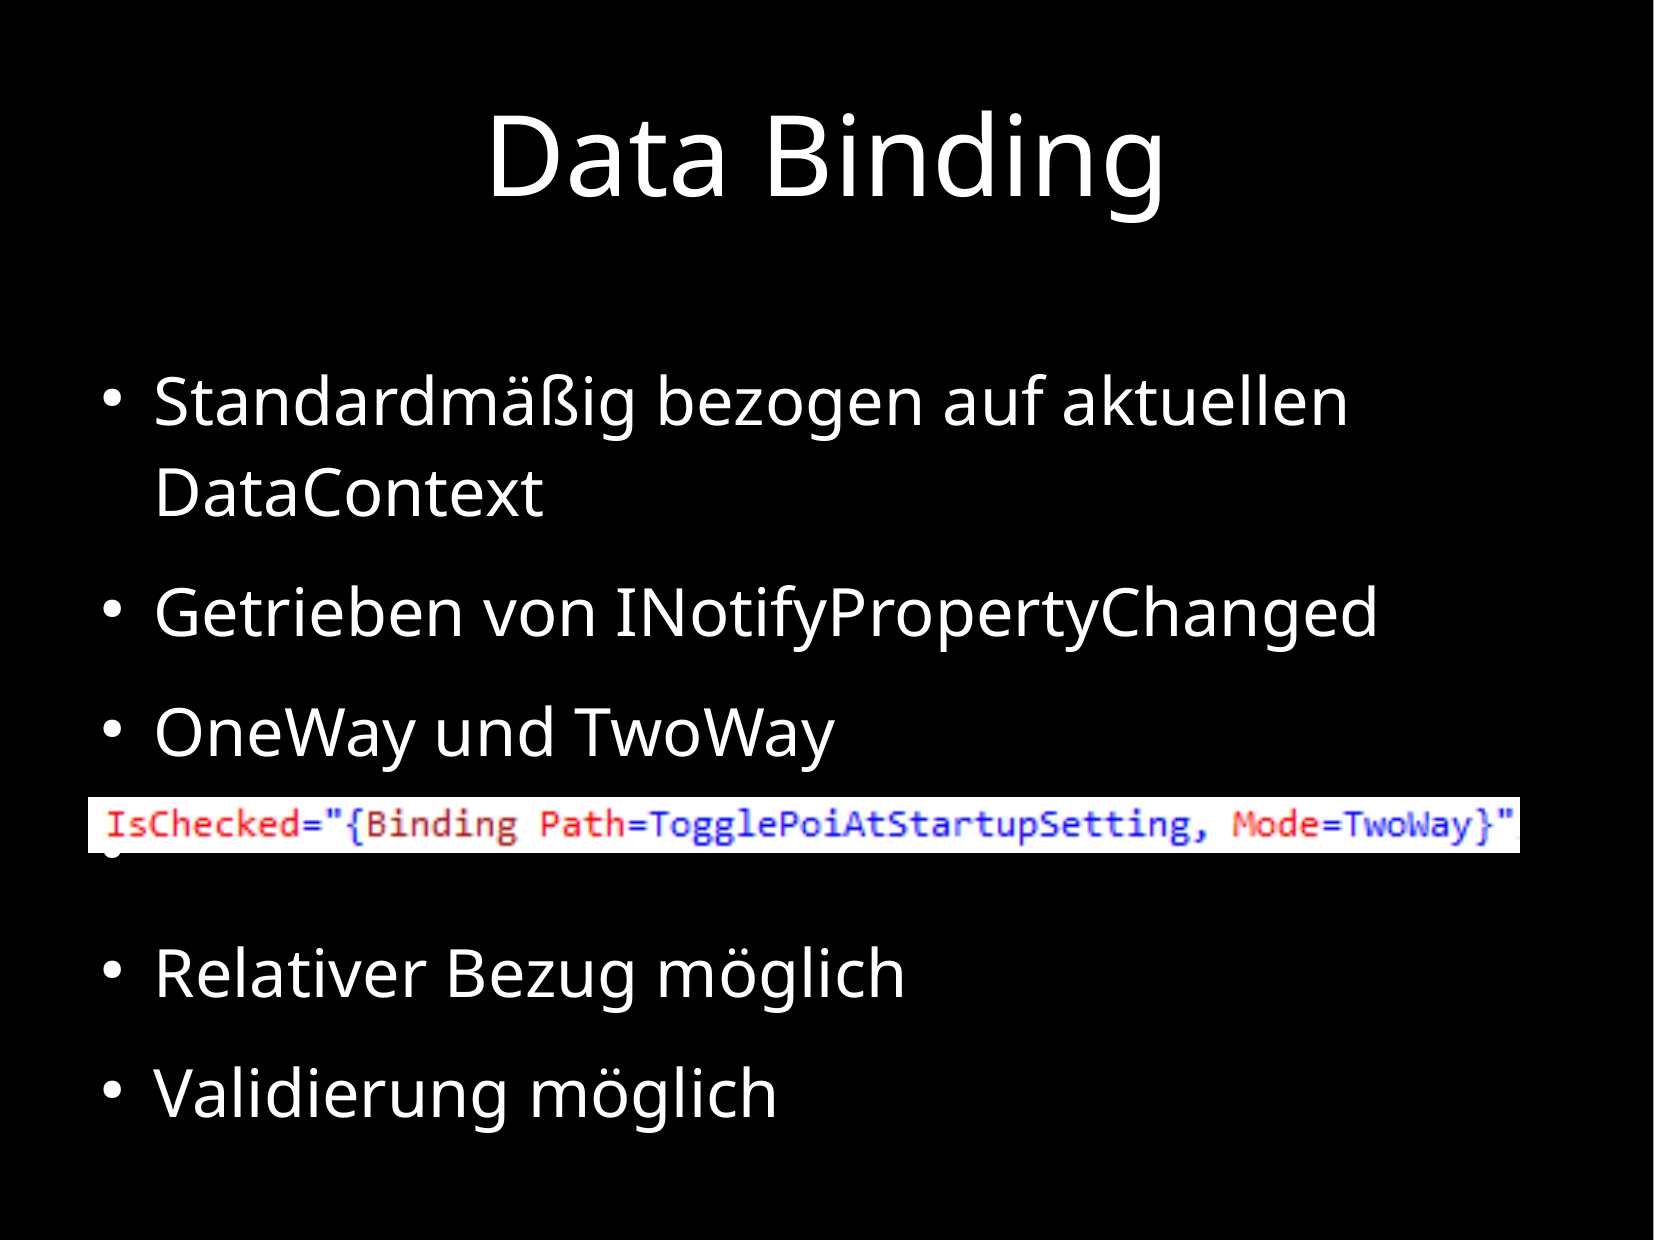

# Data Binding
Standardmäßig bezogen auf aktuellen DataContext
Getrieben von INotifyPropertyChanged
OneWay und TwoWay
Relativer Bezug möglich
Validierung möglich